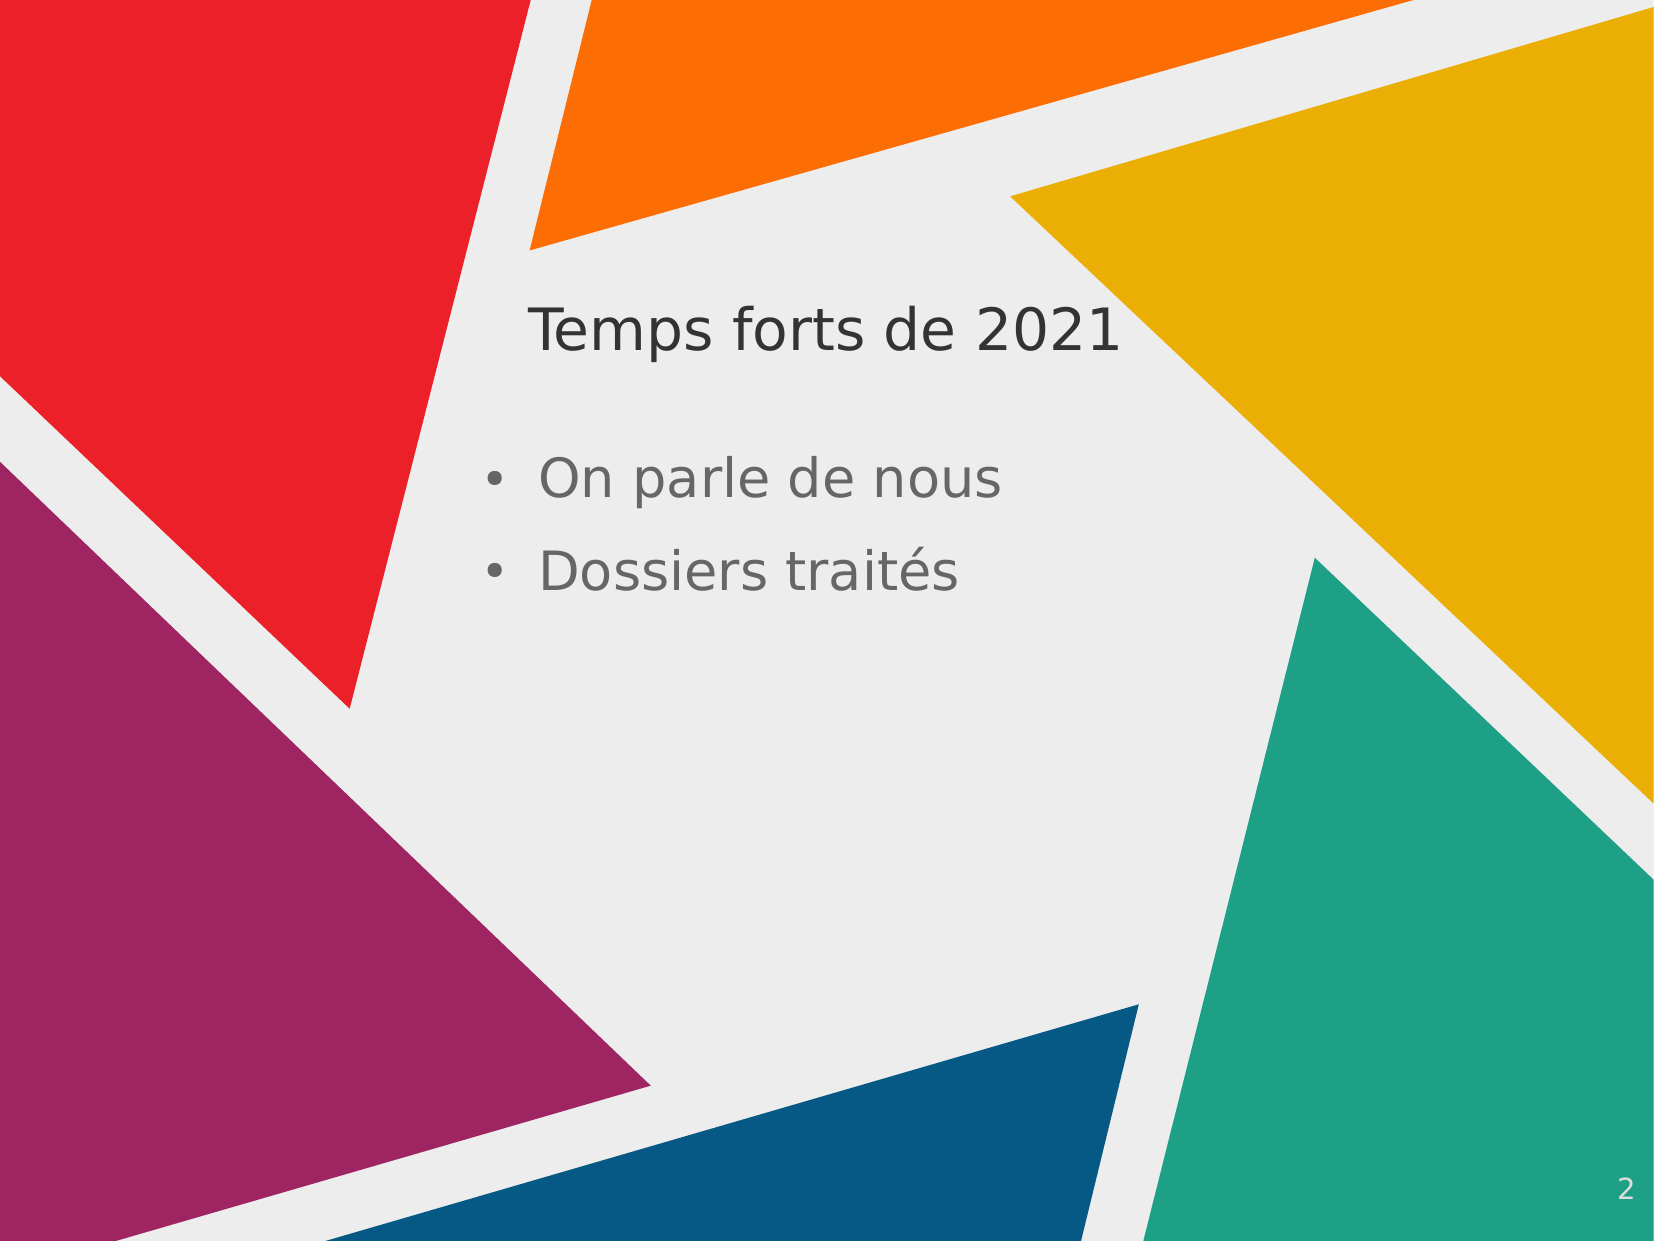

# Temps forts de 2021
On parle de nous
Dossiers traités
2